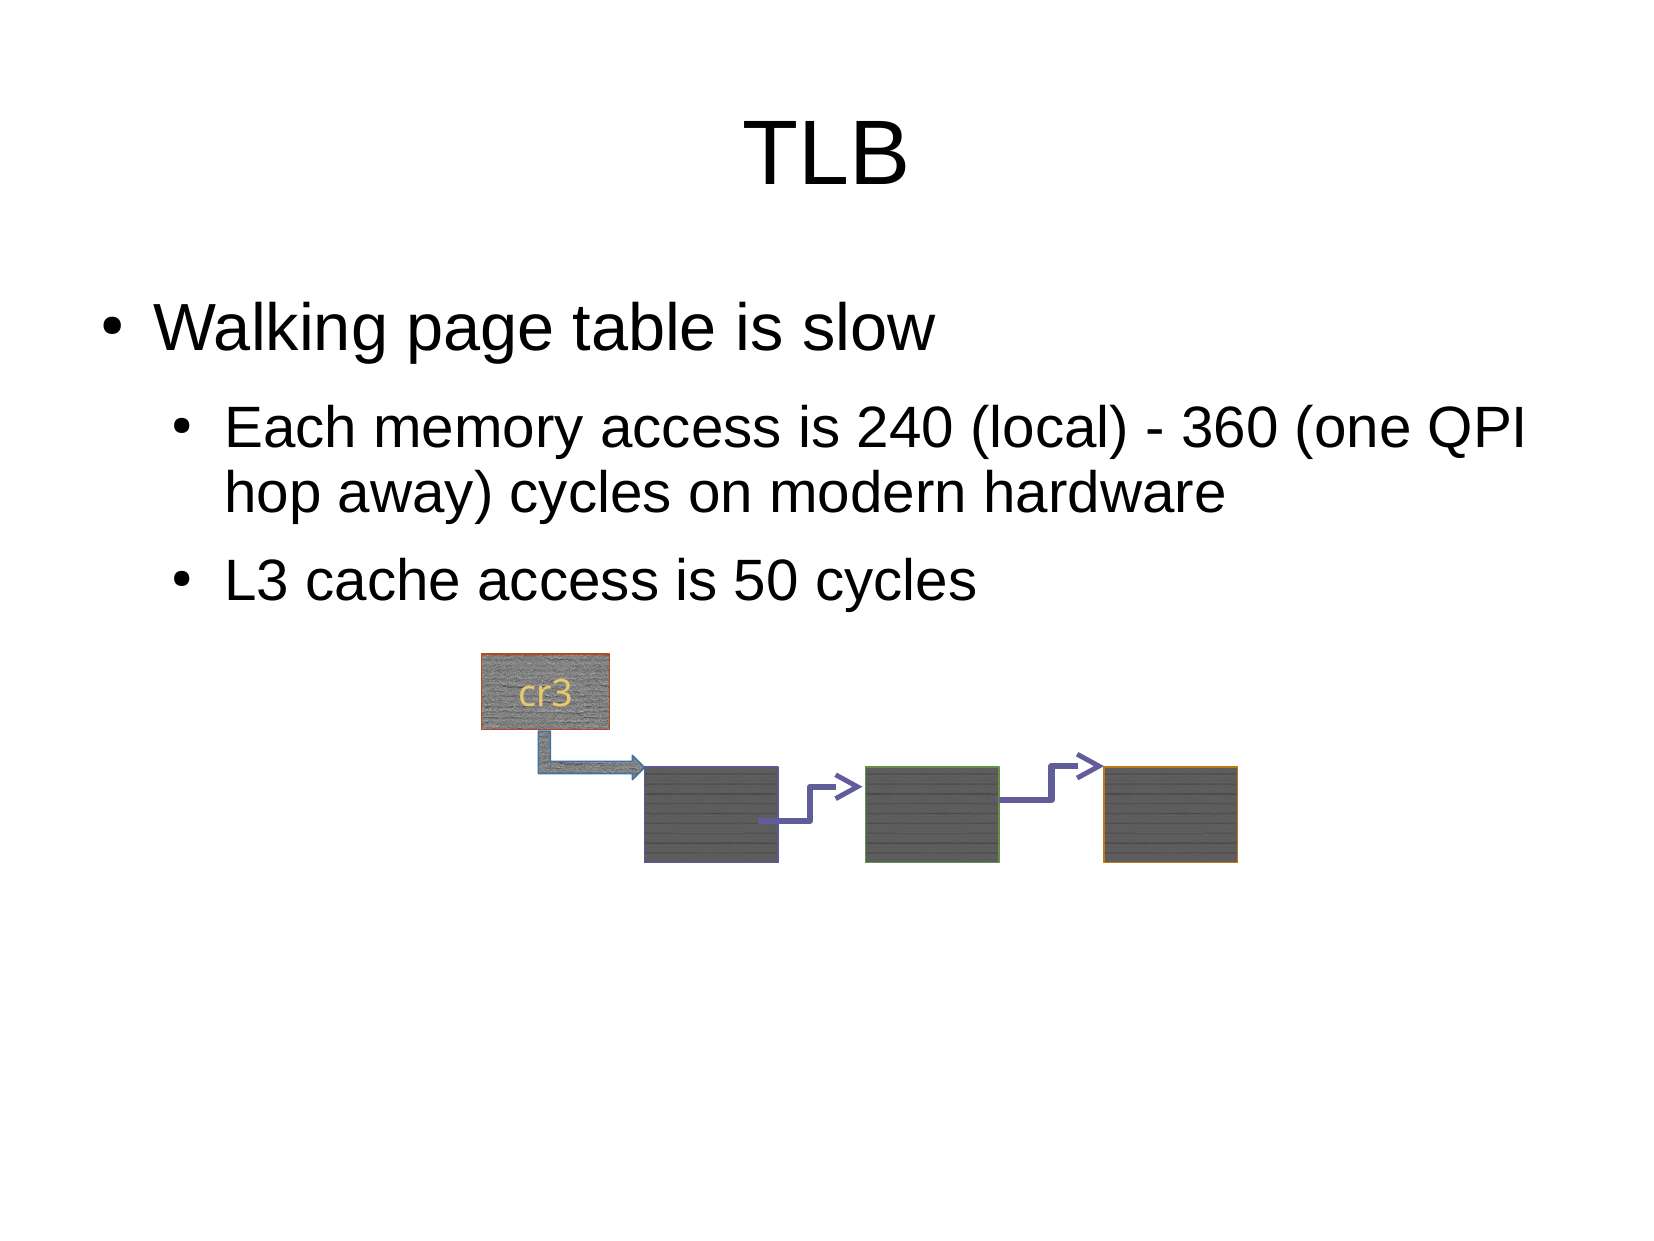

# TLB
Walking page table is slow
Each memory access is 240 (local) - 360 (one QPI hop away) cycles on modern hardware
L3 cache access is 50 cycles
cr3
| | |
| --- | --- |
| | |
| | |
| | |
| | |